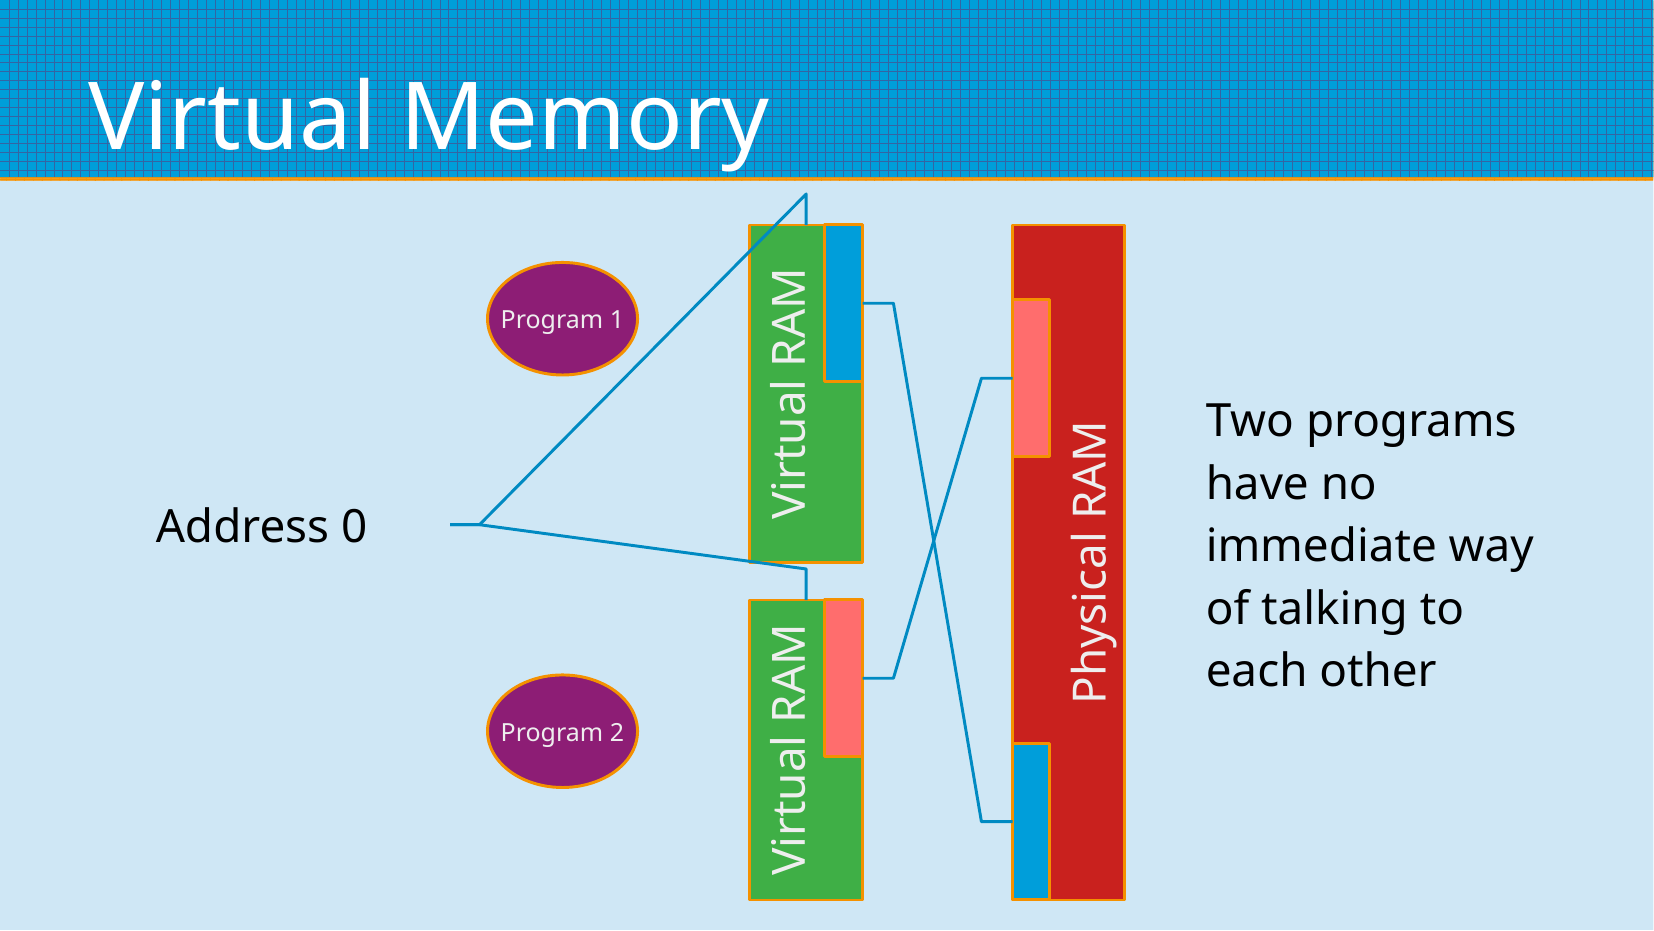

# Virtual Memory
Program 1
Virtual RAM
Two programs have no immediate way of talking to each other
Address 0
Physical RAM
Program 2
Virtual RAM